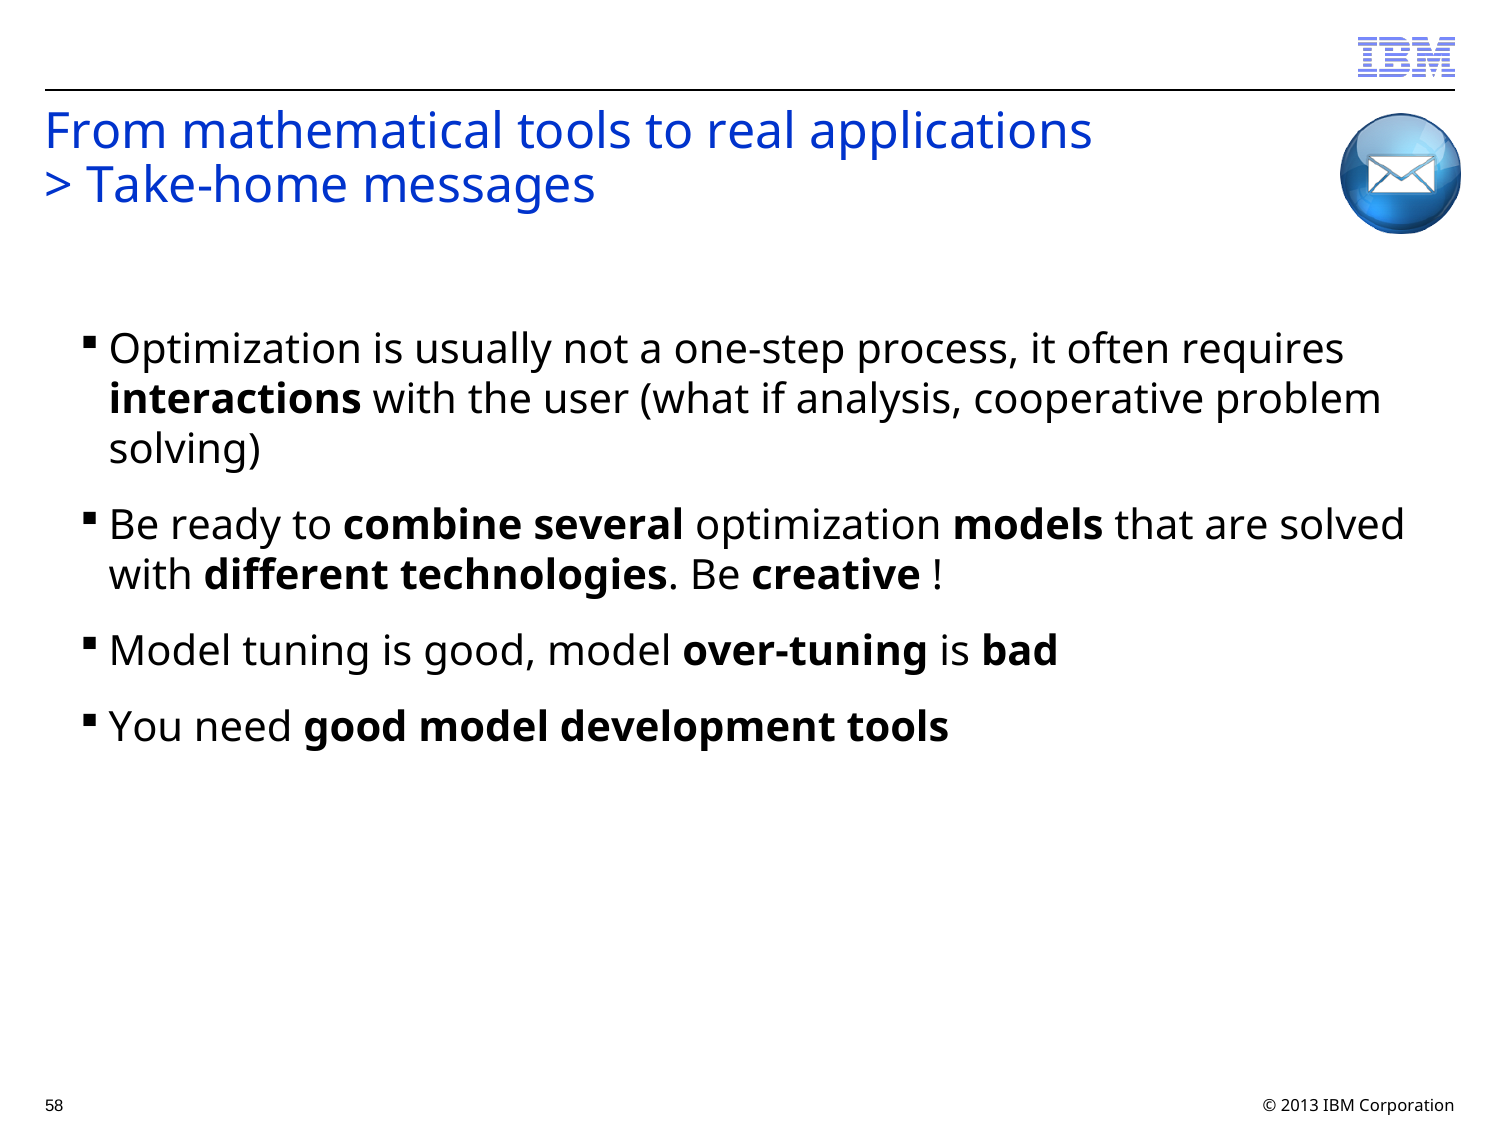

# From mathematical tools to real applications > Take-home messages
Optimization is usually not a one-step process, it often requires interactions with the user (what if analysis, cooperative problem solving)
Be ready to combine several optimization models that are solved with different technologies. Be creative !
Model tuning is good, model over-tuning is bad
You need good model development tools
58